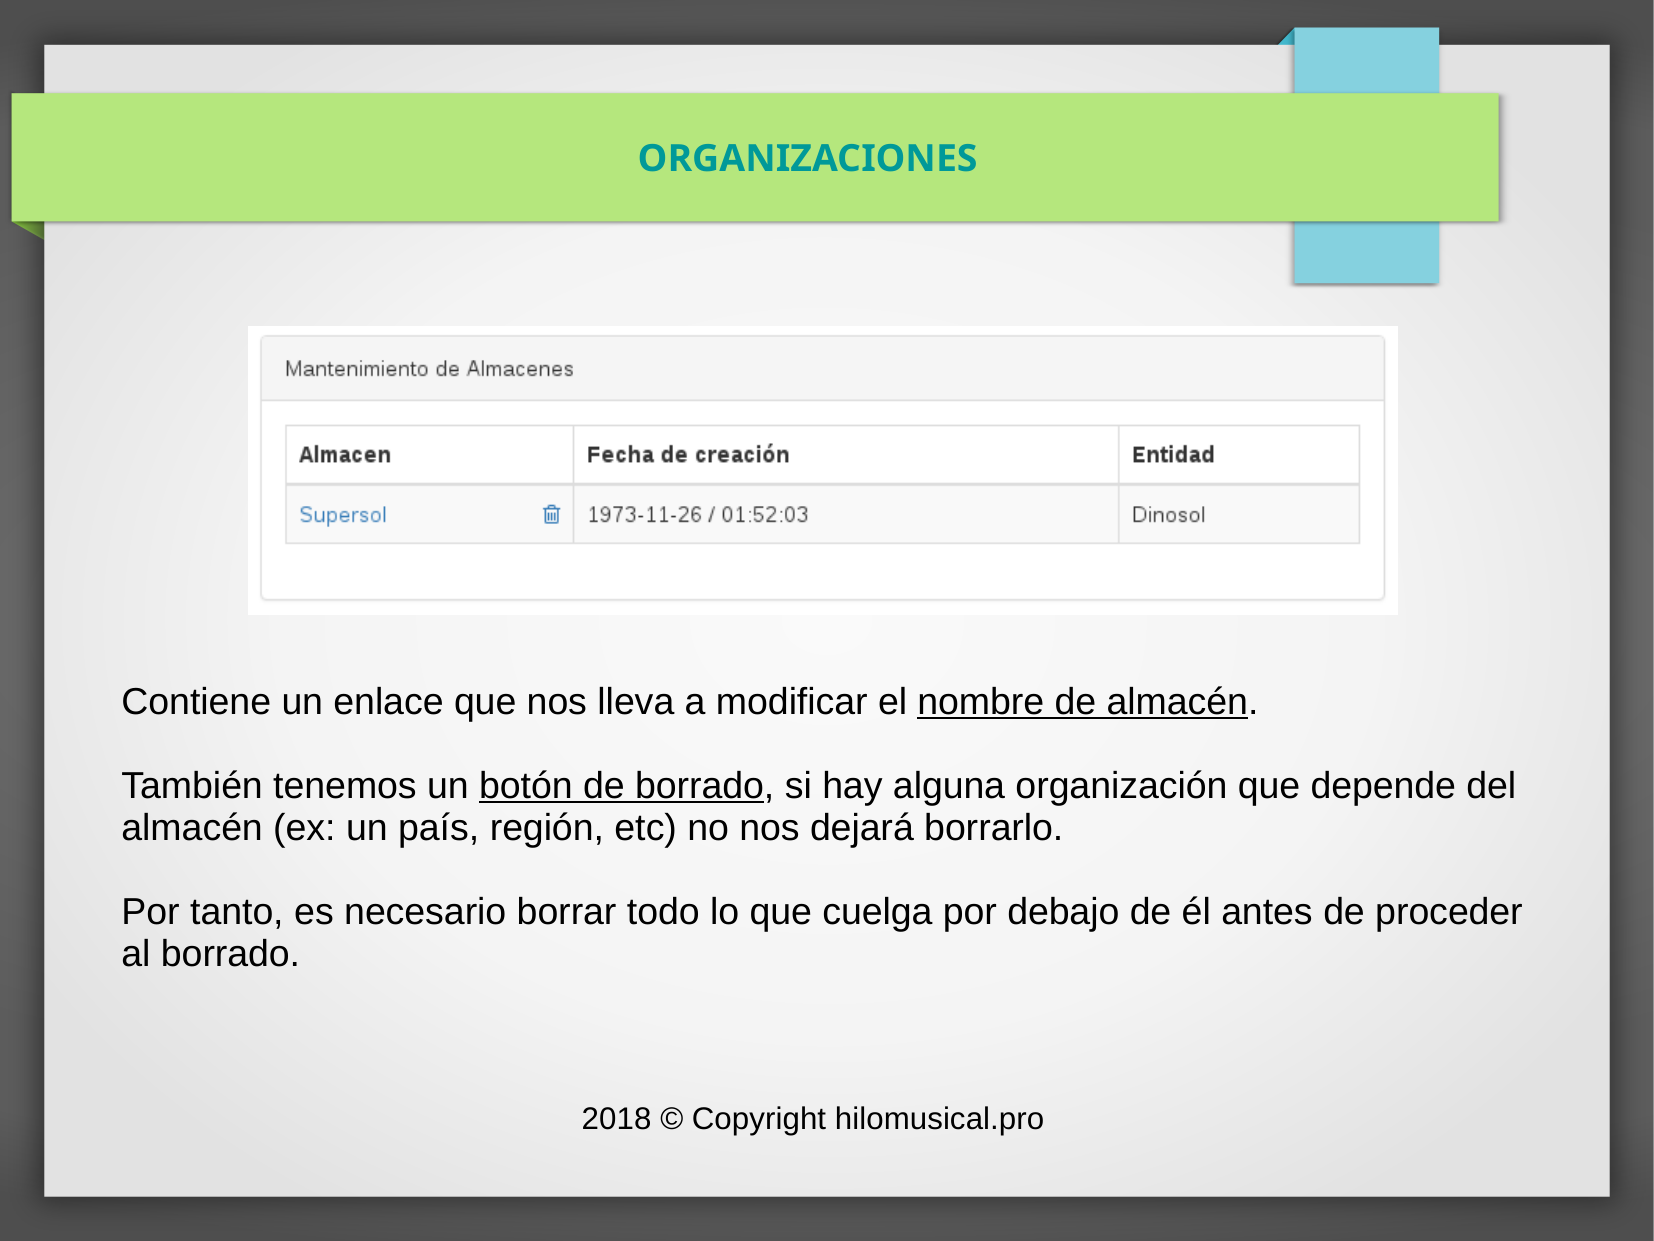

# ORGANIZACIONES
Contiene un enlace que nos lleva a modificar el nombre de almacén.
También tenemos un botón de borrado, si hay alguna organización que depende del almacén (ex: un país, región, etc) no nos dejará borrarlo.
Por tanto, es necesario borrar todo lo que cuelga por debajo de él antes de proceder al borrado.
2018 © Copyright hilomusical.pro